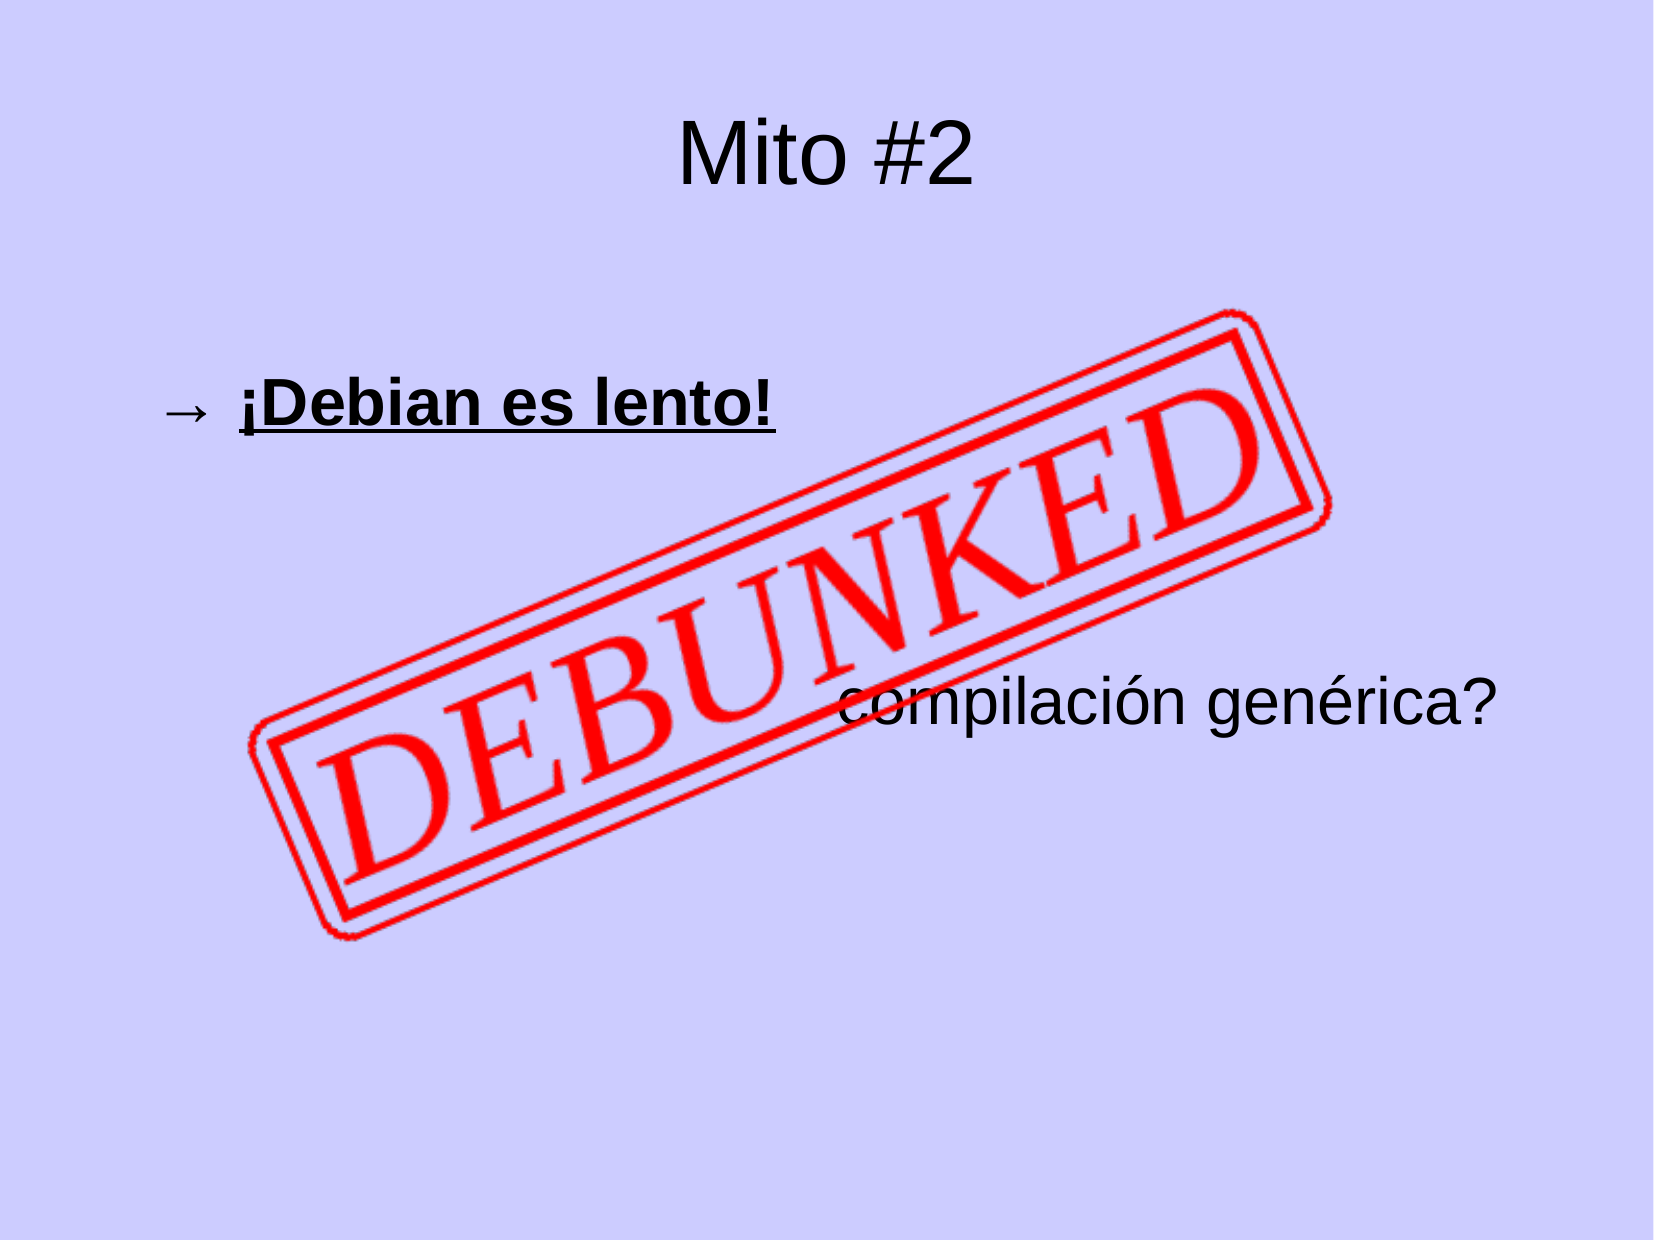

# Mito #2
→ ¡Debian es lento!
									 compilación genérica?